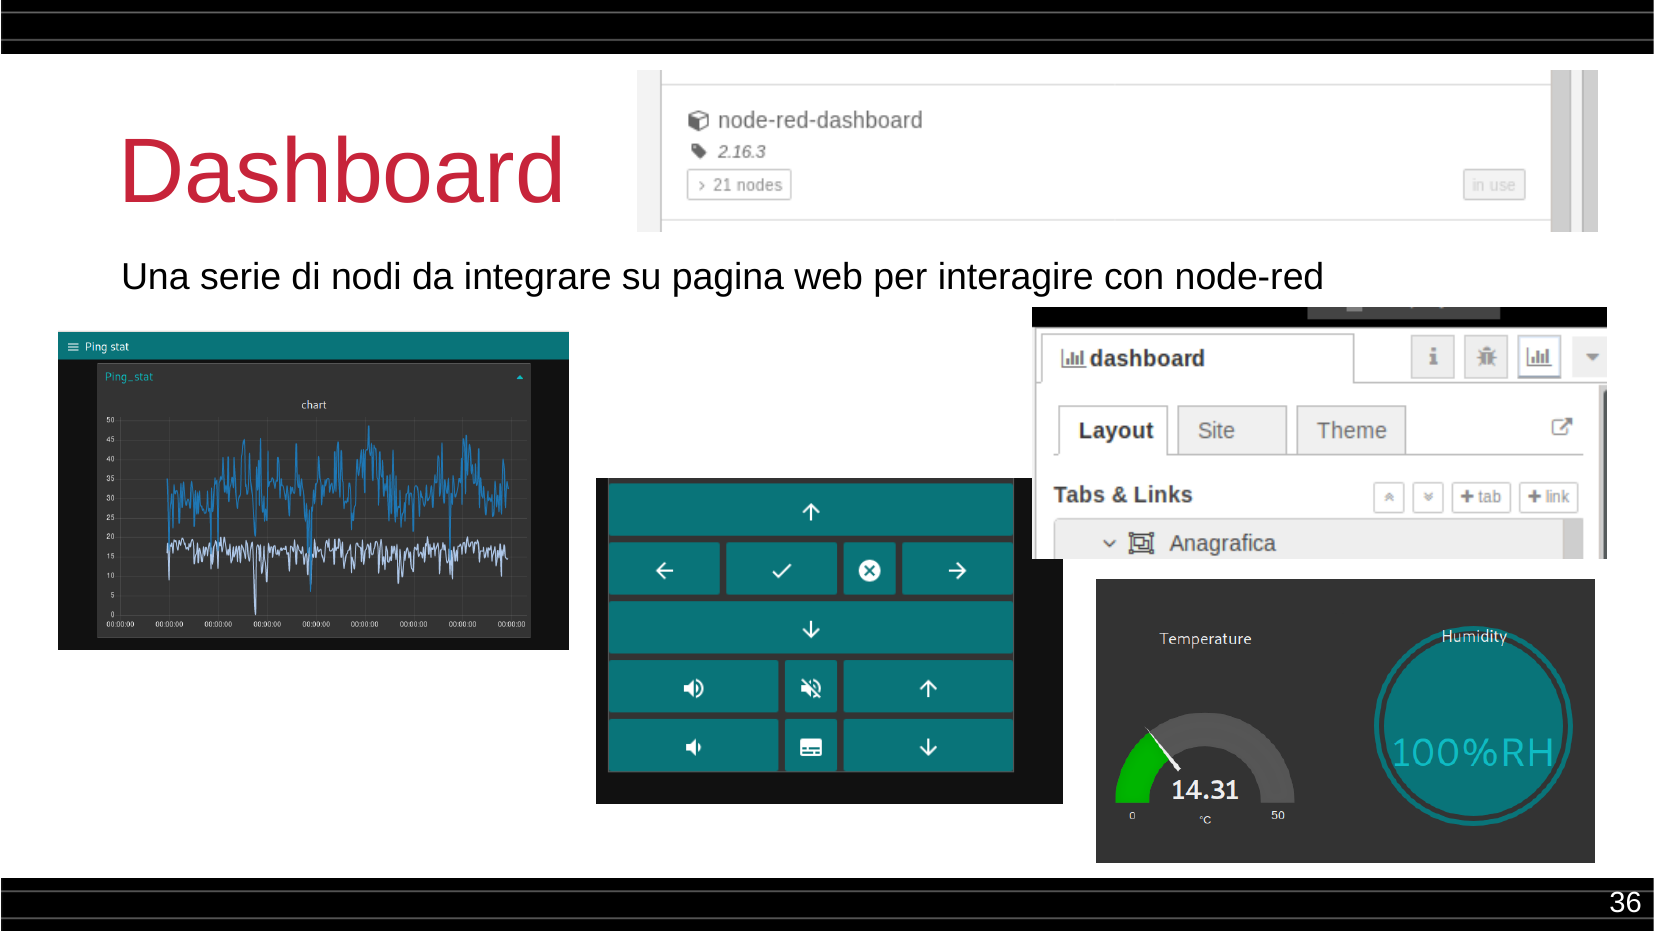

# Dashboard
Una serie di nodi da integrare su pagina web per interagire con node-red